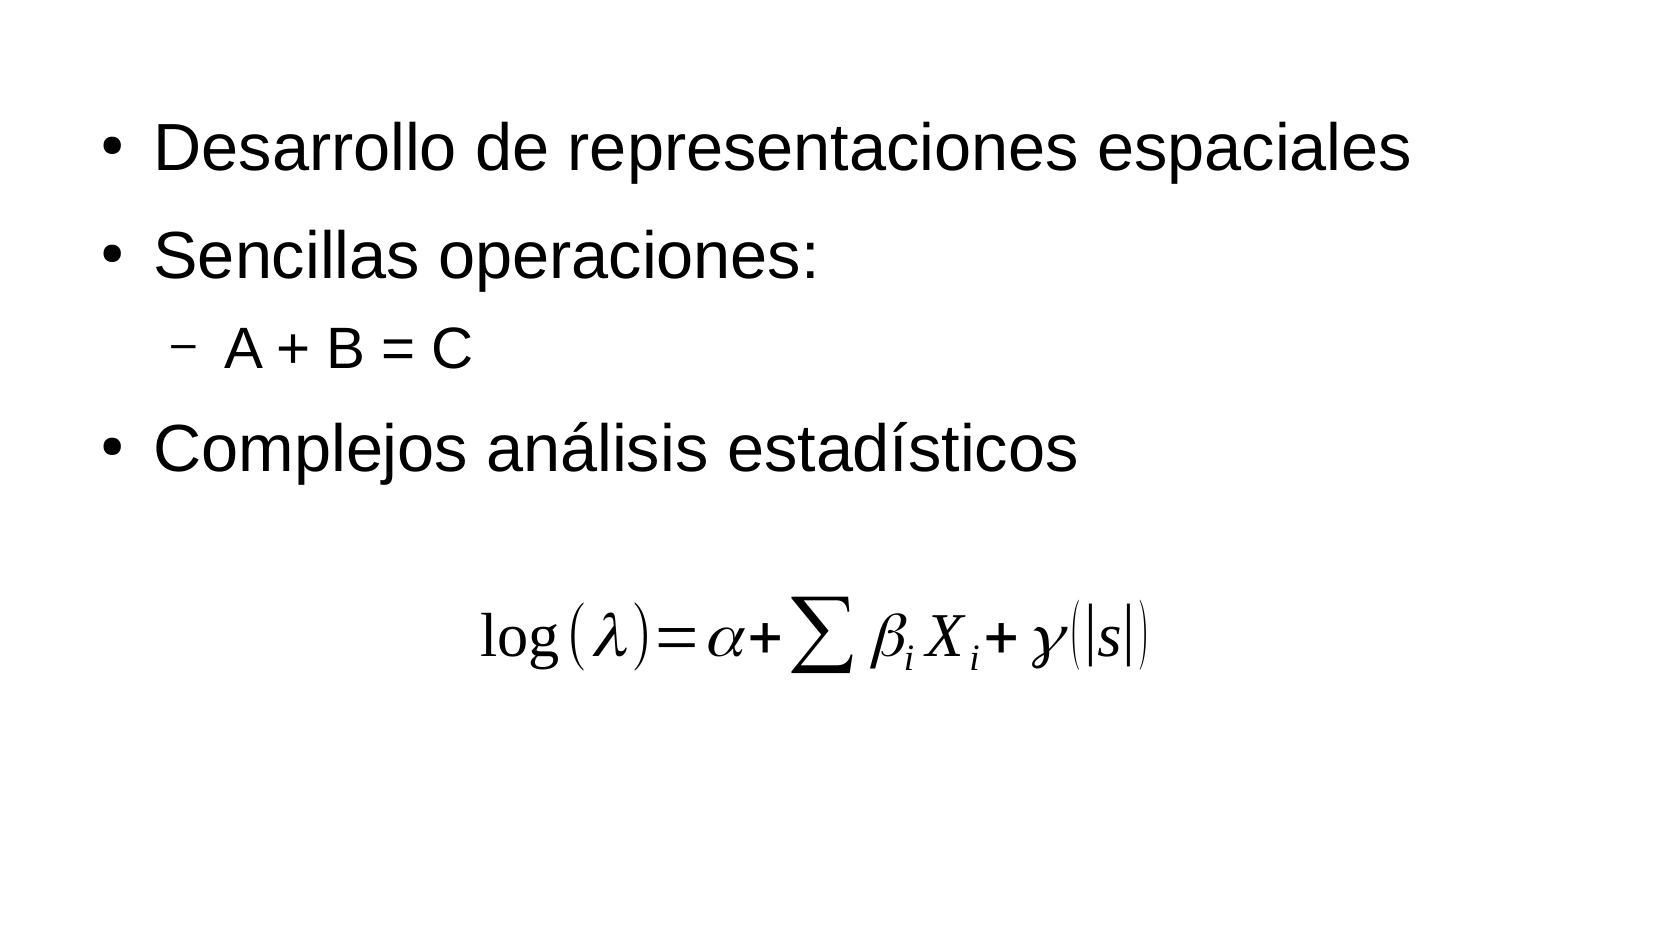

# Desarrollo de representaciones espaciales
Sencillas operaciones:
A + B = C
Complejos análisis estadísticos